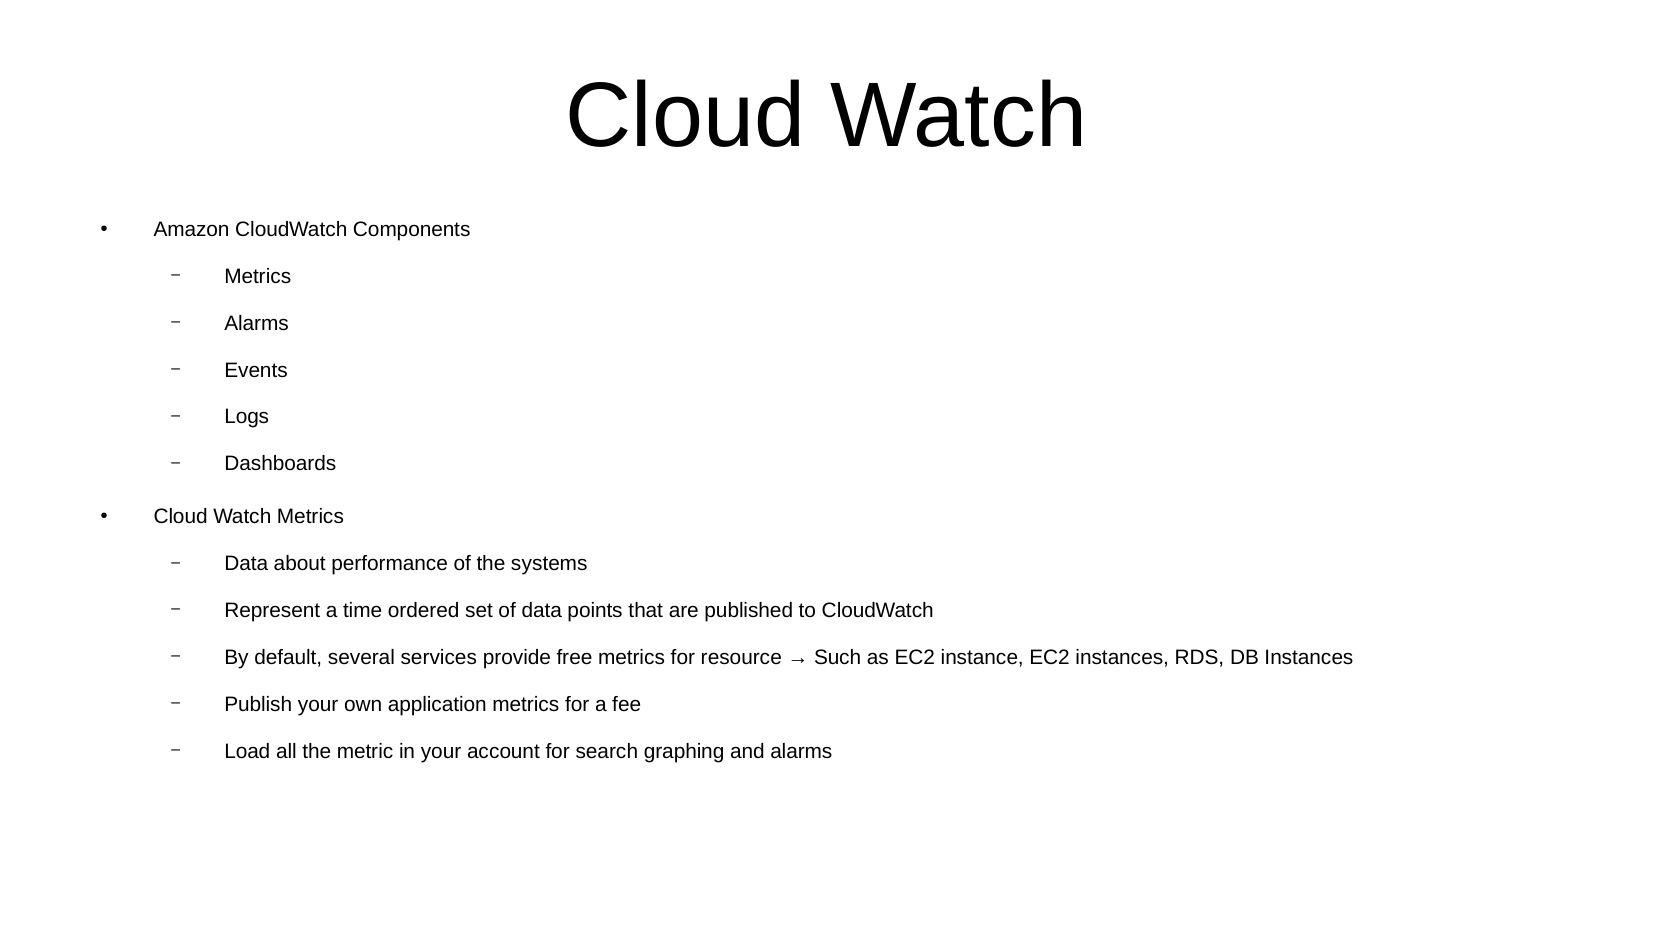

# Cloud Watch
Amazon CloudWatch Components
Metrics
Alarms
Events
Logs
Dashboards
Cloud Watch Metrics
Data about performance of the systems
Represent a time ordered set of data points that are published to CloudWatch
By default, several services provide free metrics for resource → Such as EC2 instance, EC2 instances, RDS, DB Instances
Publish your own application metrics for a fee
Load all the metric in your account for search graphing and alarms